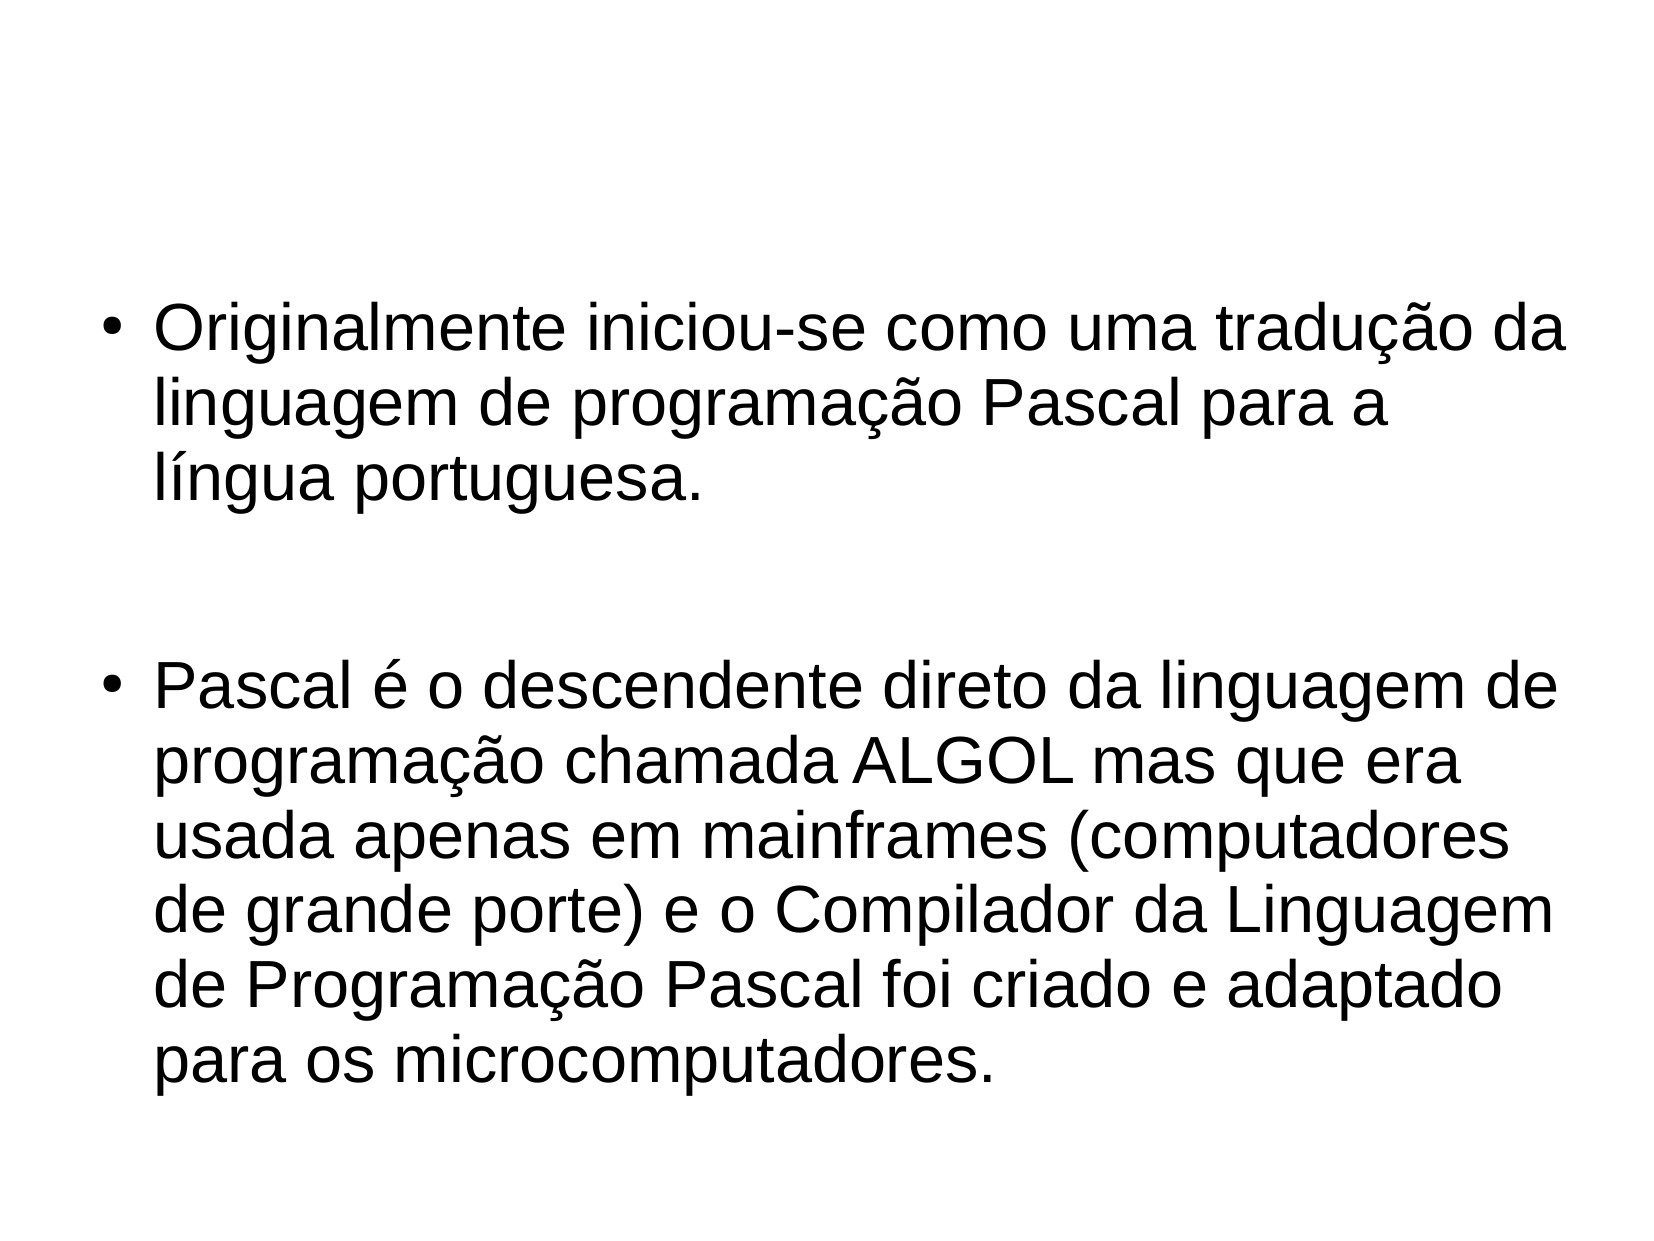

#
Originalmente iniciou-se como uma tradução da linguagem de programação Pascal para a língua portuguesa.
Pascal é o descendente direto da linguagem de programação chamada ALGOL mas que era usada apenas em mainframes (computadores de grande porte) e o Compilador da Linguagem de Programação Pascal foi criado e adaptado para os microcomputadores.